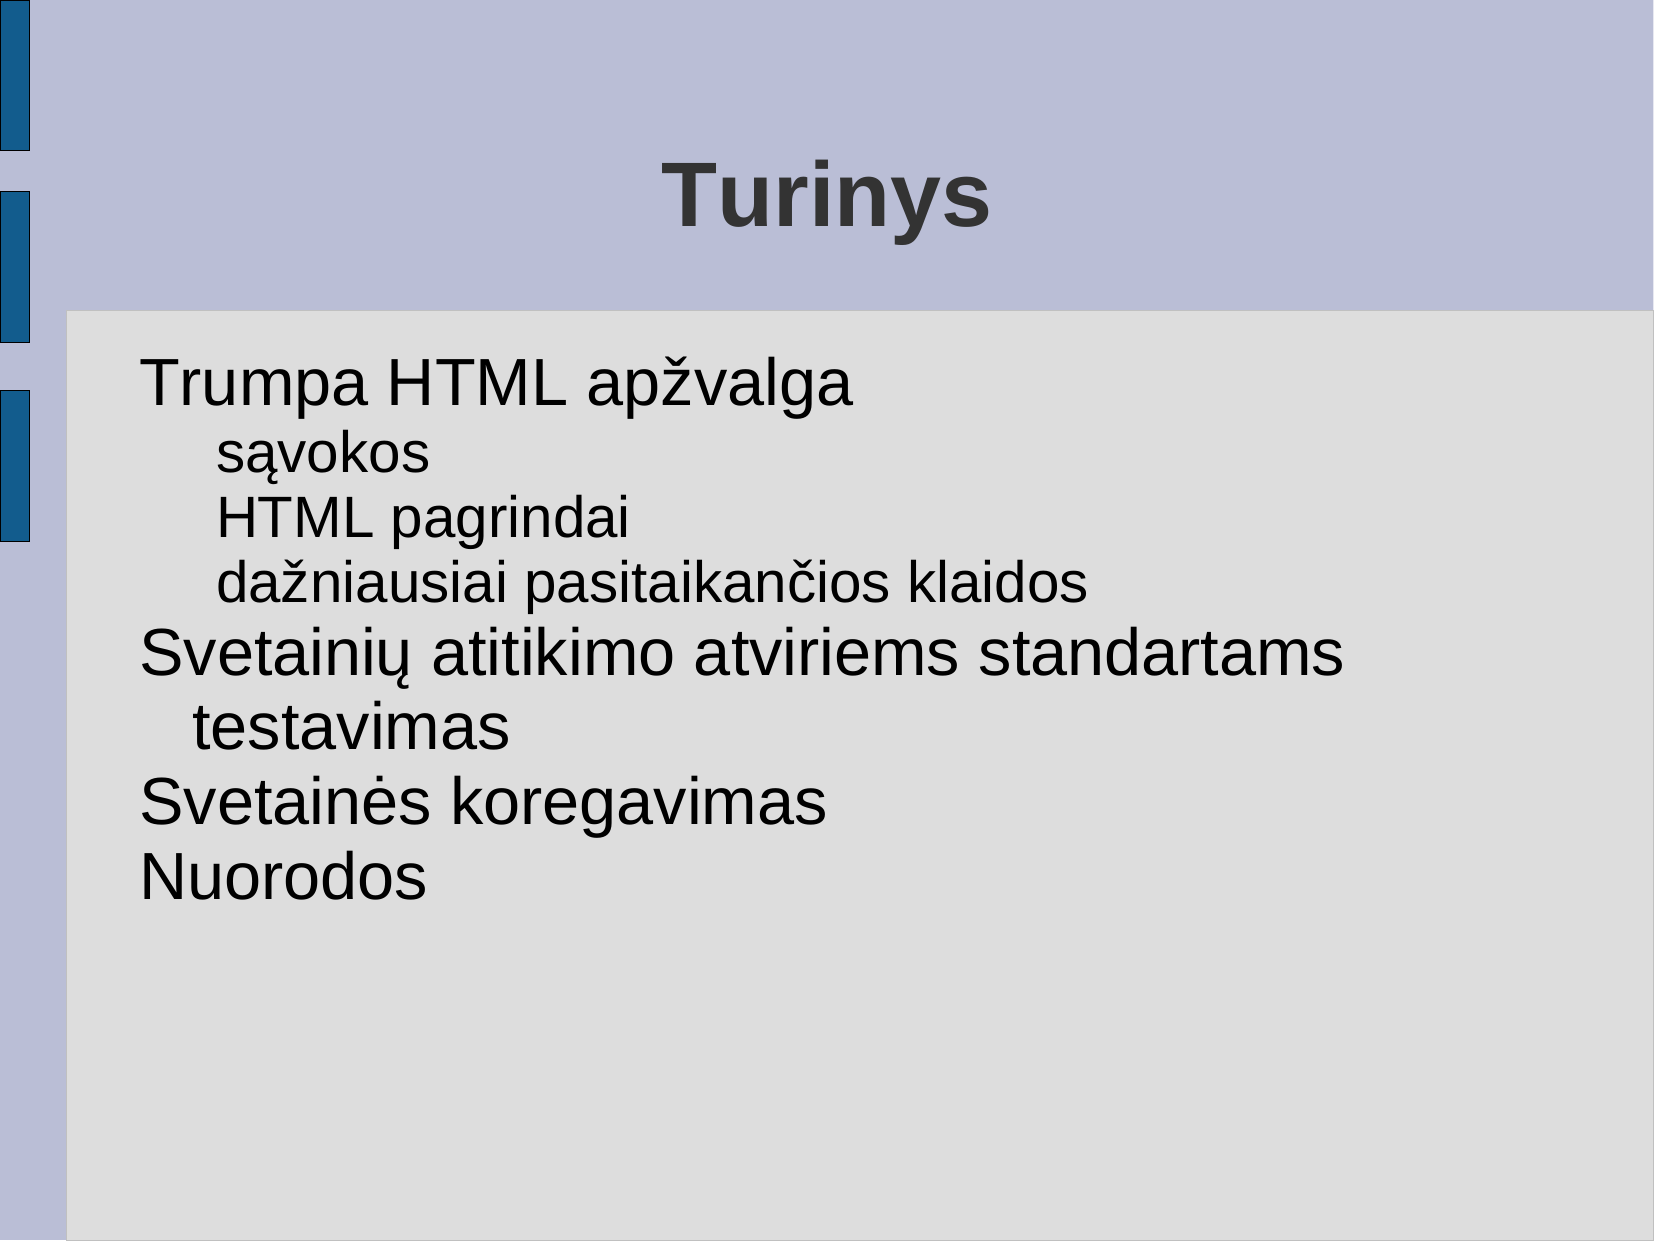

# Turinys
Trumpa HTML apžvalga
sąvokos
HTML pagrindai
dažniausiai pasitaikančios klaidos
Svetainių atitikimo atviriems standartams testavimas
Svetainės koregavimas
Nuorodos